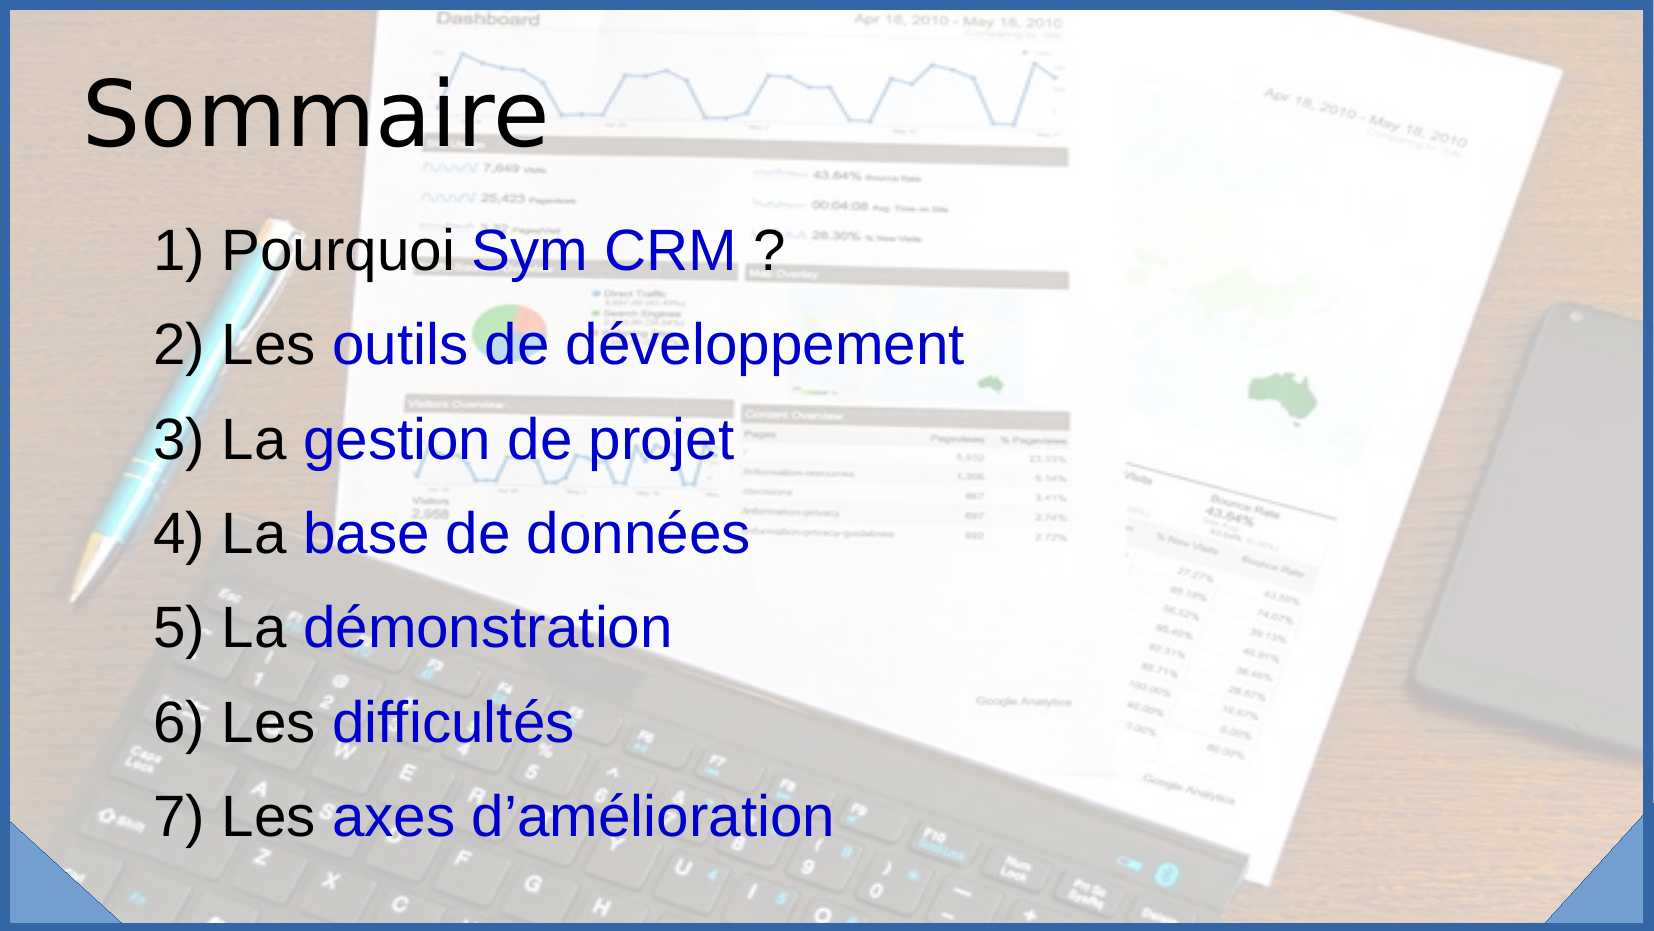

# Sommaire
1) Pourquoi Sym CRM ?
2) Les outils de développement
3) La gestion de projet
4) La base de données
5) La démonstration
6) Les difficultés
7) Les axes d’amélioration